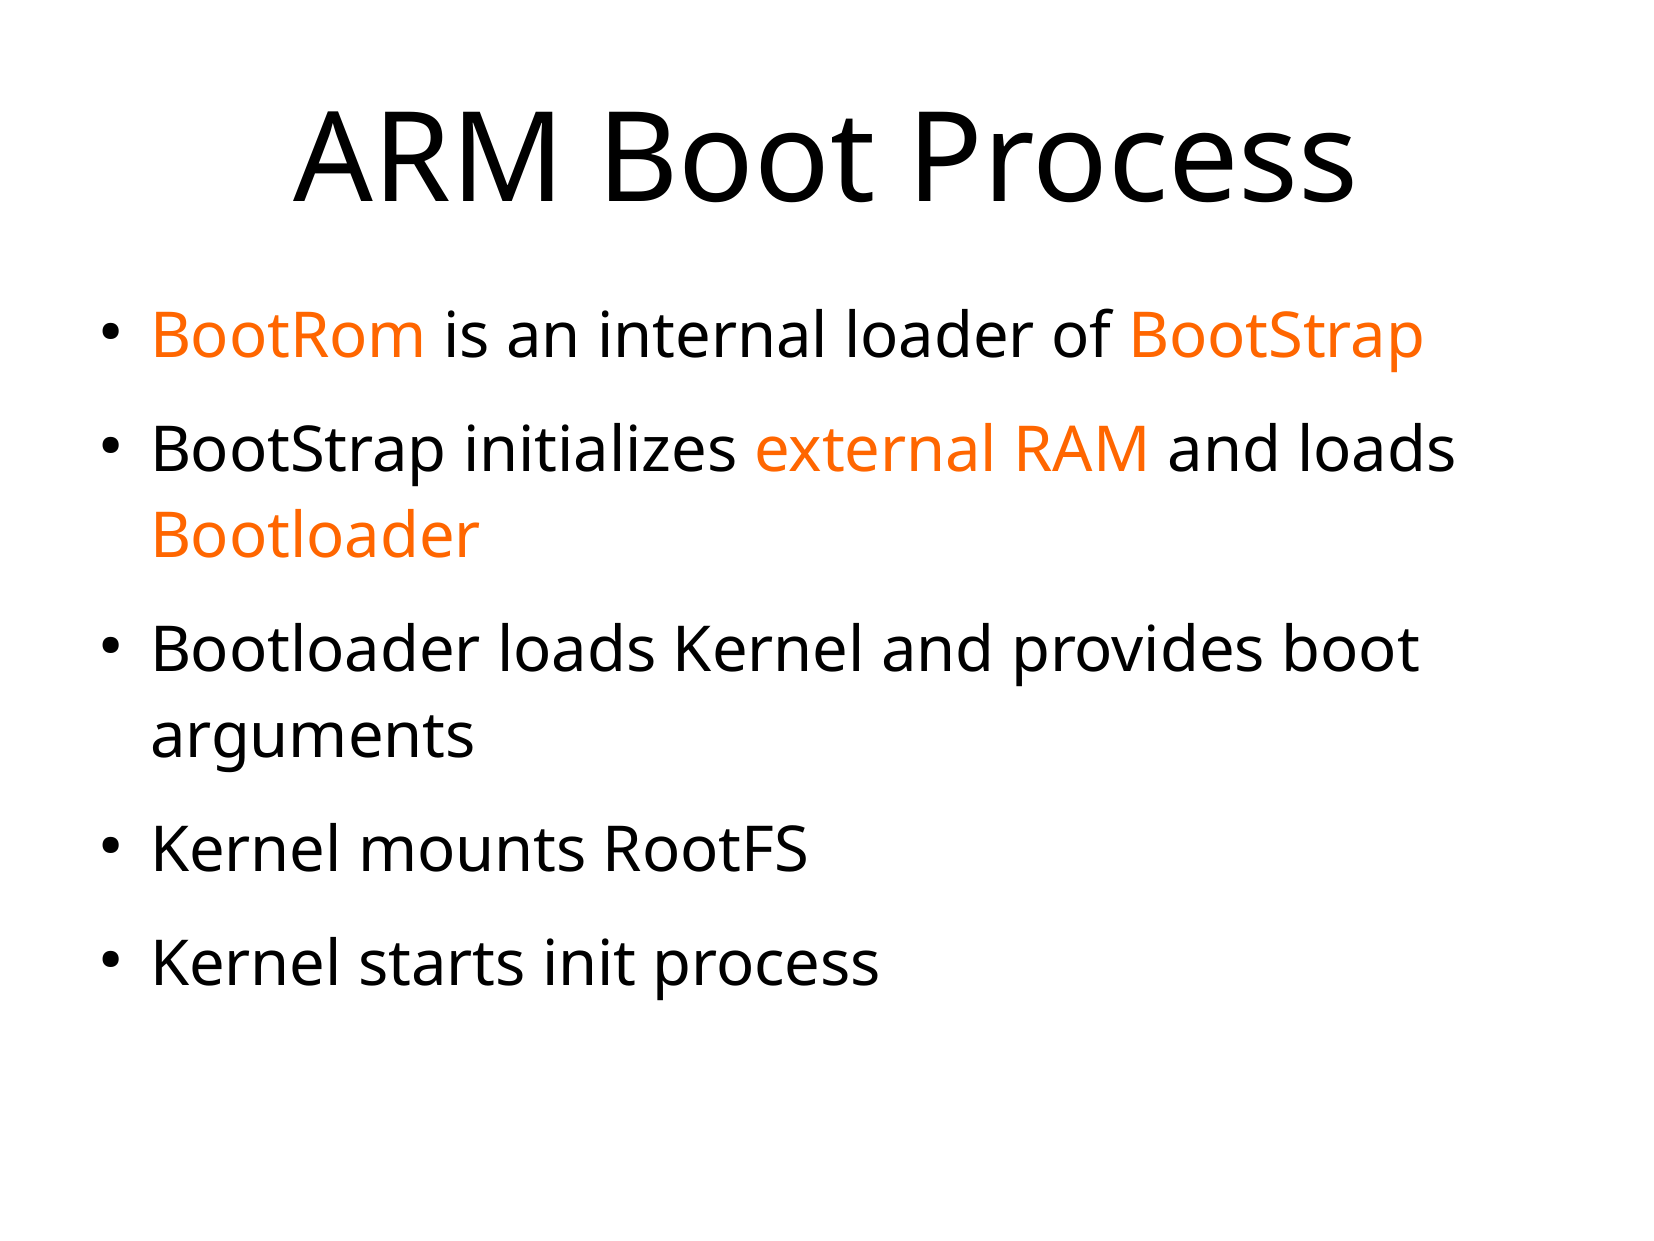

# ARM Boot Process
BootRom is an internal loader of BootStrap
BootStrap initializes external RAM and loads Bootloader
Bootloader loads Kernel and provides boot arguments
Kernel mounts RootFS
Kernel starts init process